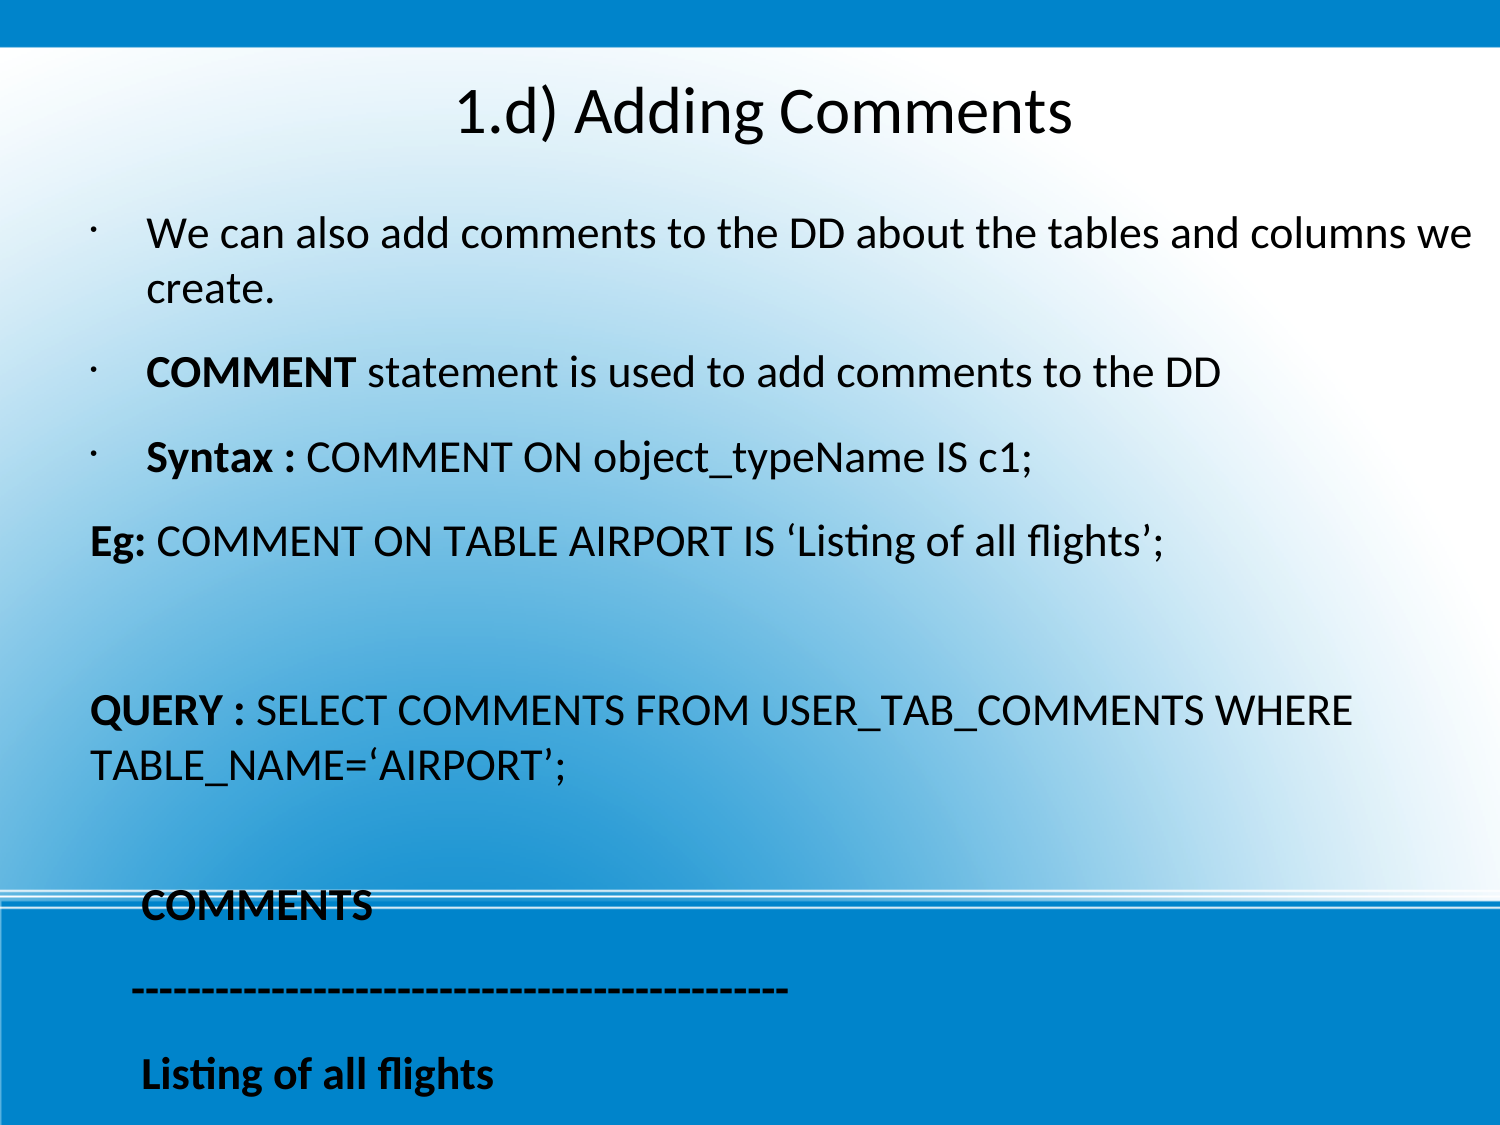

# 1.d) Adding Comments
We can also add comments to the DD about the tables and columns we create.
COMMENT statement is used to add comments to the DD
Syntax : COMMENT ON object_typeName IS c1;
Eg: COMMENT ON TABLE AIRPORT IS ‘Listing of all flights’;
QUERY : SELECT COMMENTS FROM USER_TAB_COMMENTS WHERE TABLE_NAME=‘AIRPORT’;
 COMMENTS
 -----------------------------------------------
 Listing of all flights